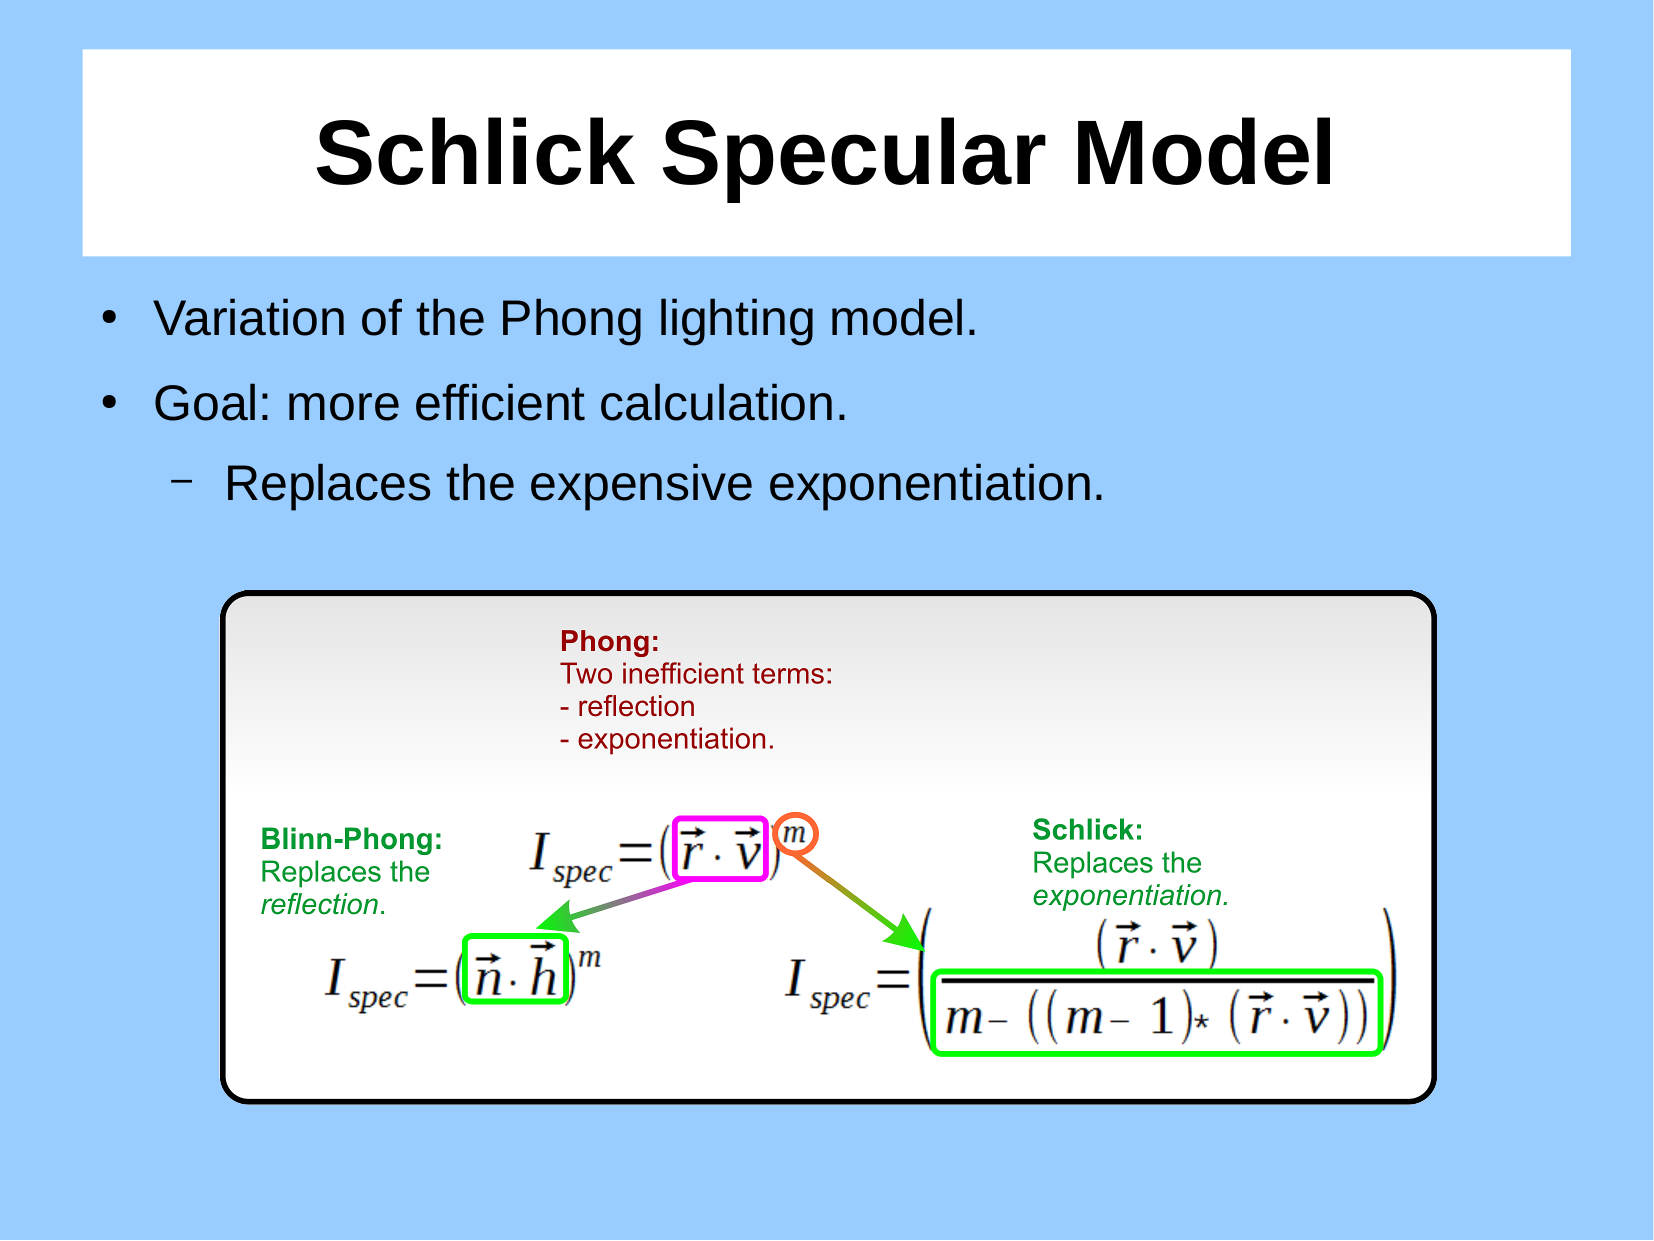

# Schlick Specular Model
Variation of the Phong lighting model.
Goal: more efficient calculation.
Replaces the expensive exponentiation.